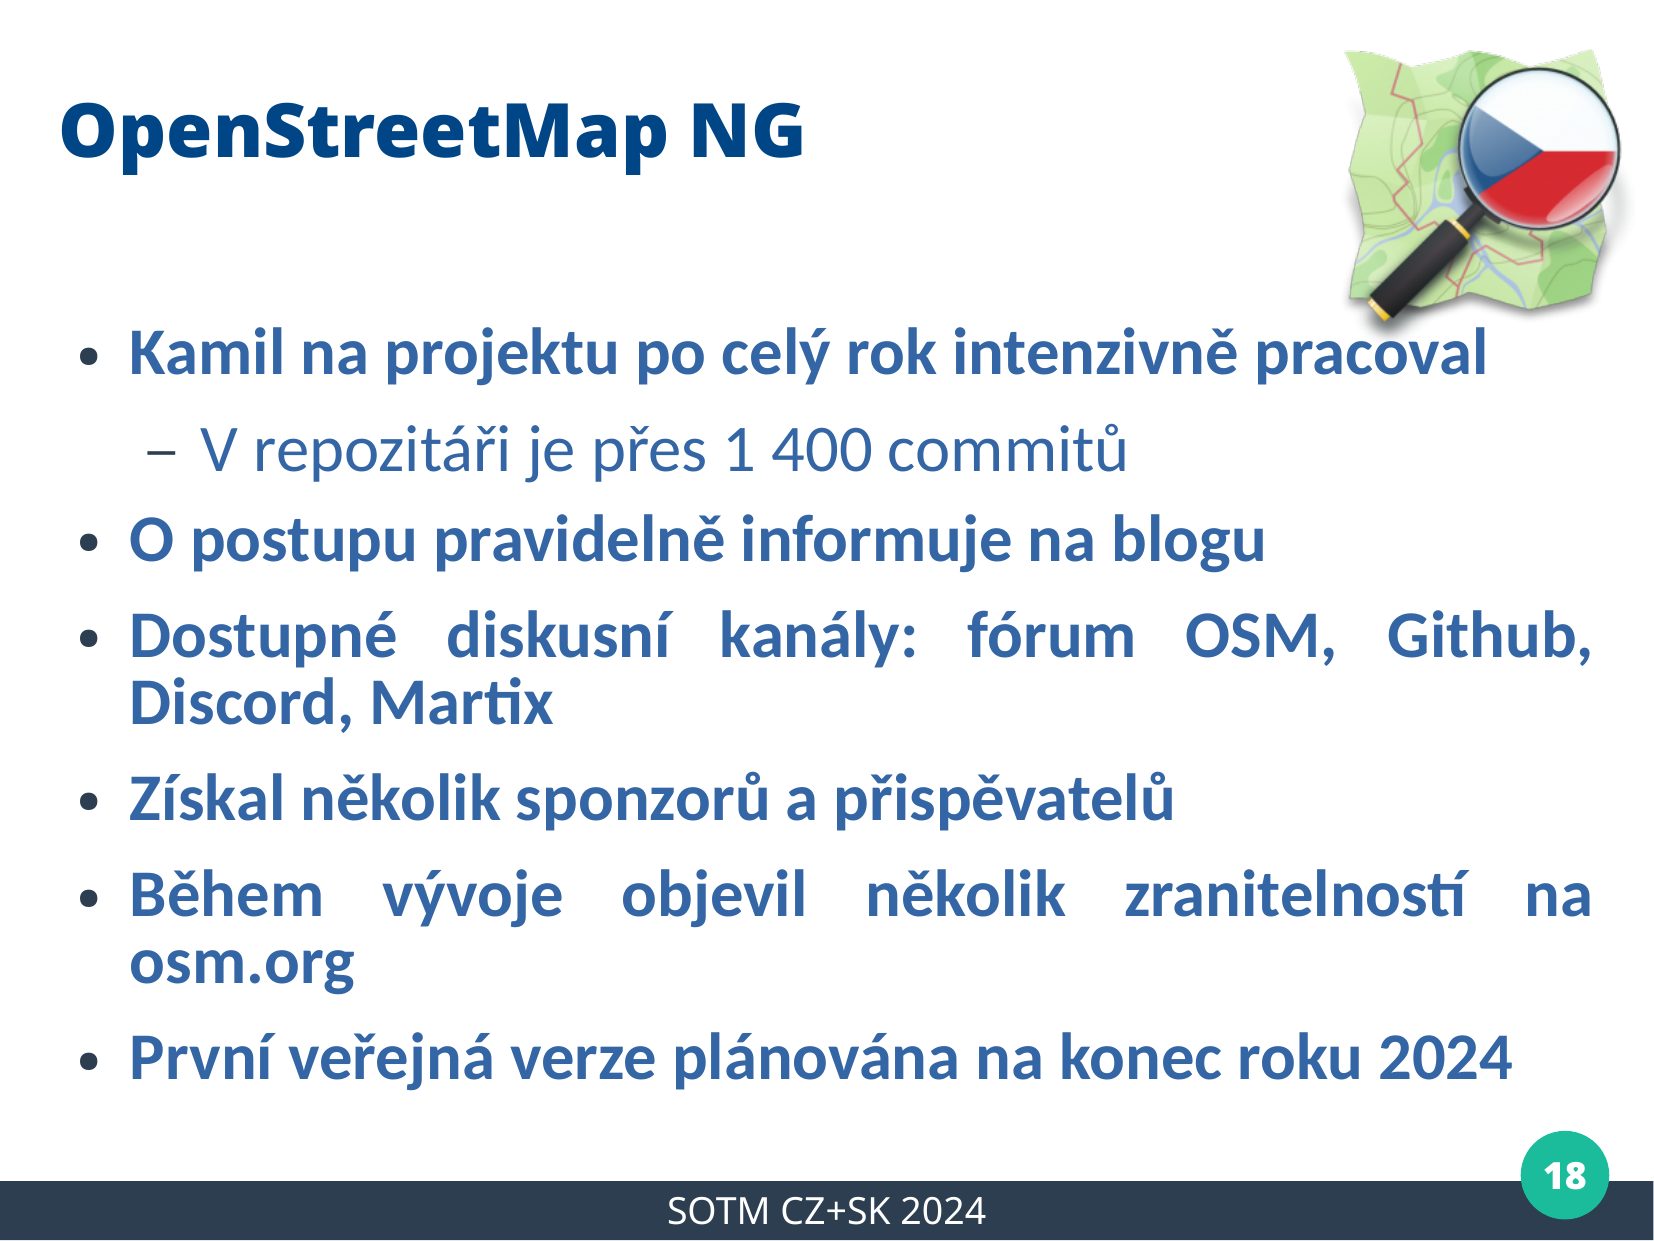

# OpenStreetMap NG
Kamil na projektu po celý rok intenzivně pracoval
V repozitáři je přes 1 400 commitů
O postupu pravidelně informuje na blogu
Dostupné diskusní kanály: fórum OSM, Github, Discord, Martix
Získal několik sponzorů a přispěvatelů
Během vývoje objevil několik zranitelností na osm.org
První veřejná verze plánována na konec roku 2024
18
SOTM CZ+SK 2024